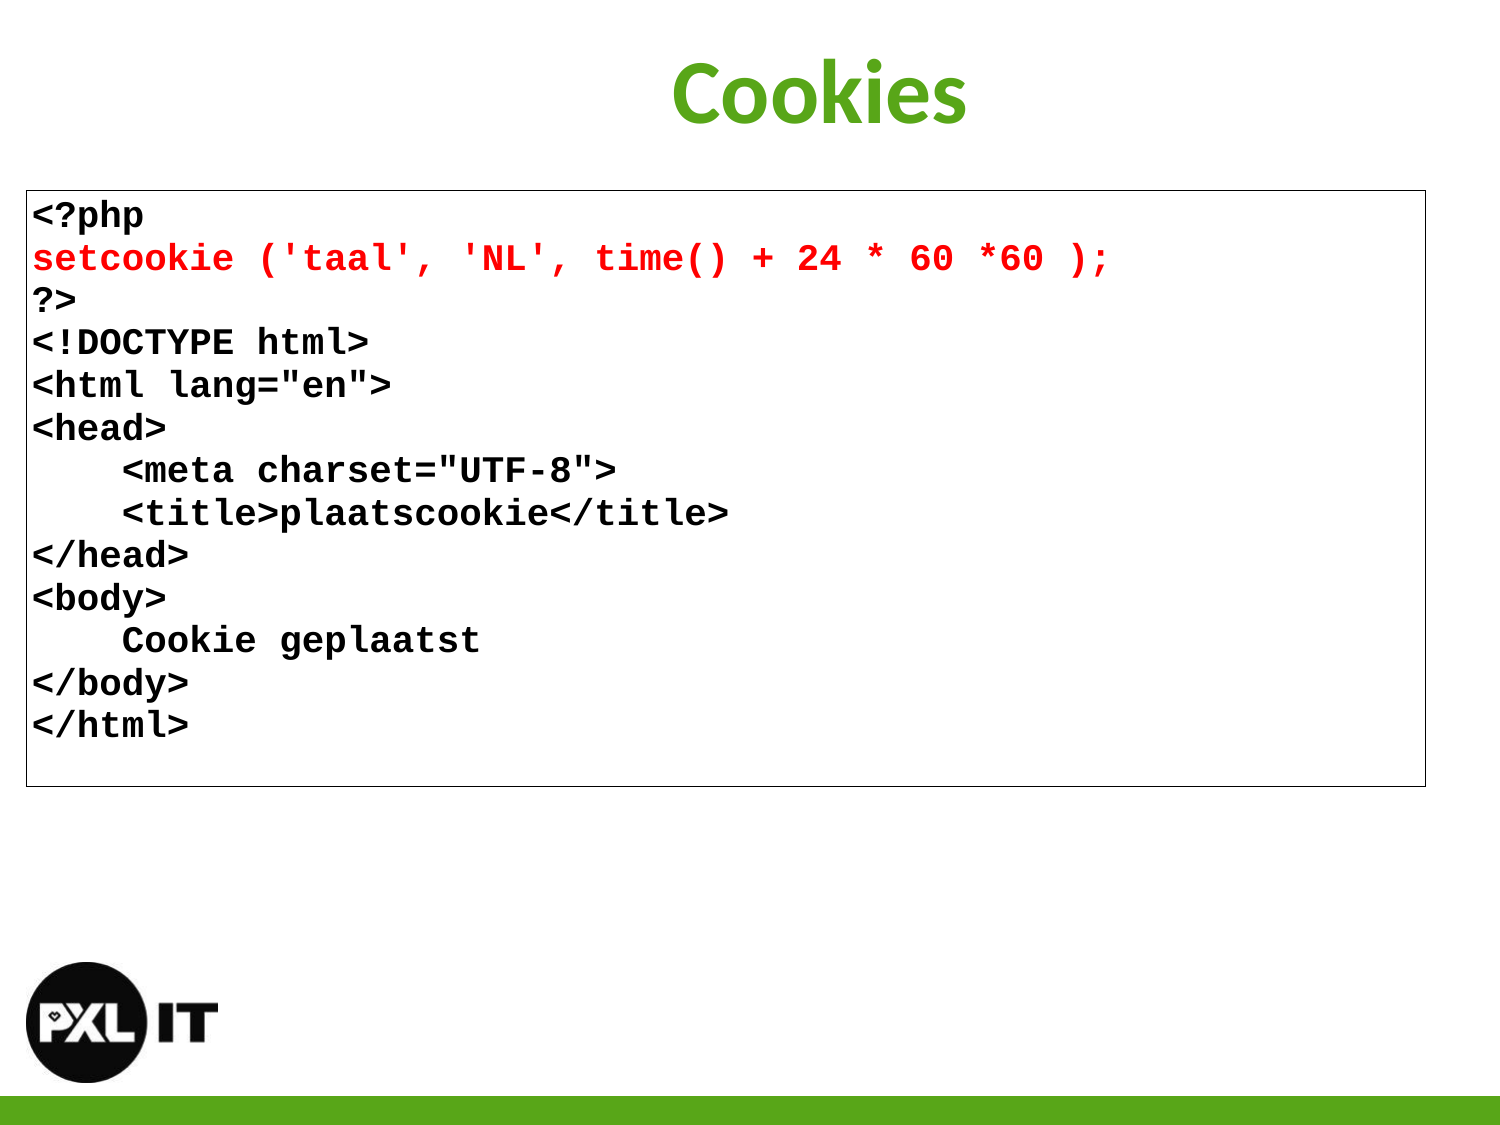

Cookies
| <?php setcookie ('taal', 'NL', time() + 24 \* 60 \*60 ); ?> <!DOCTYPE html> <html lang="en"> <head> <meta charset="UTF-8"> <title>plaatscookie</title> </head> <body> Cookie geplaatst </body> </html> |
| --- |